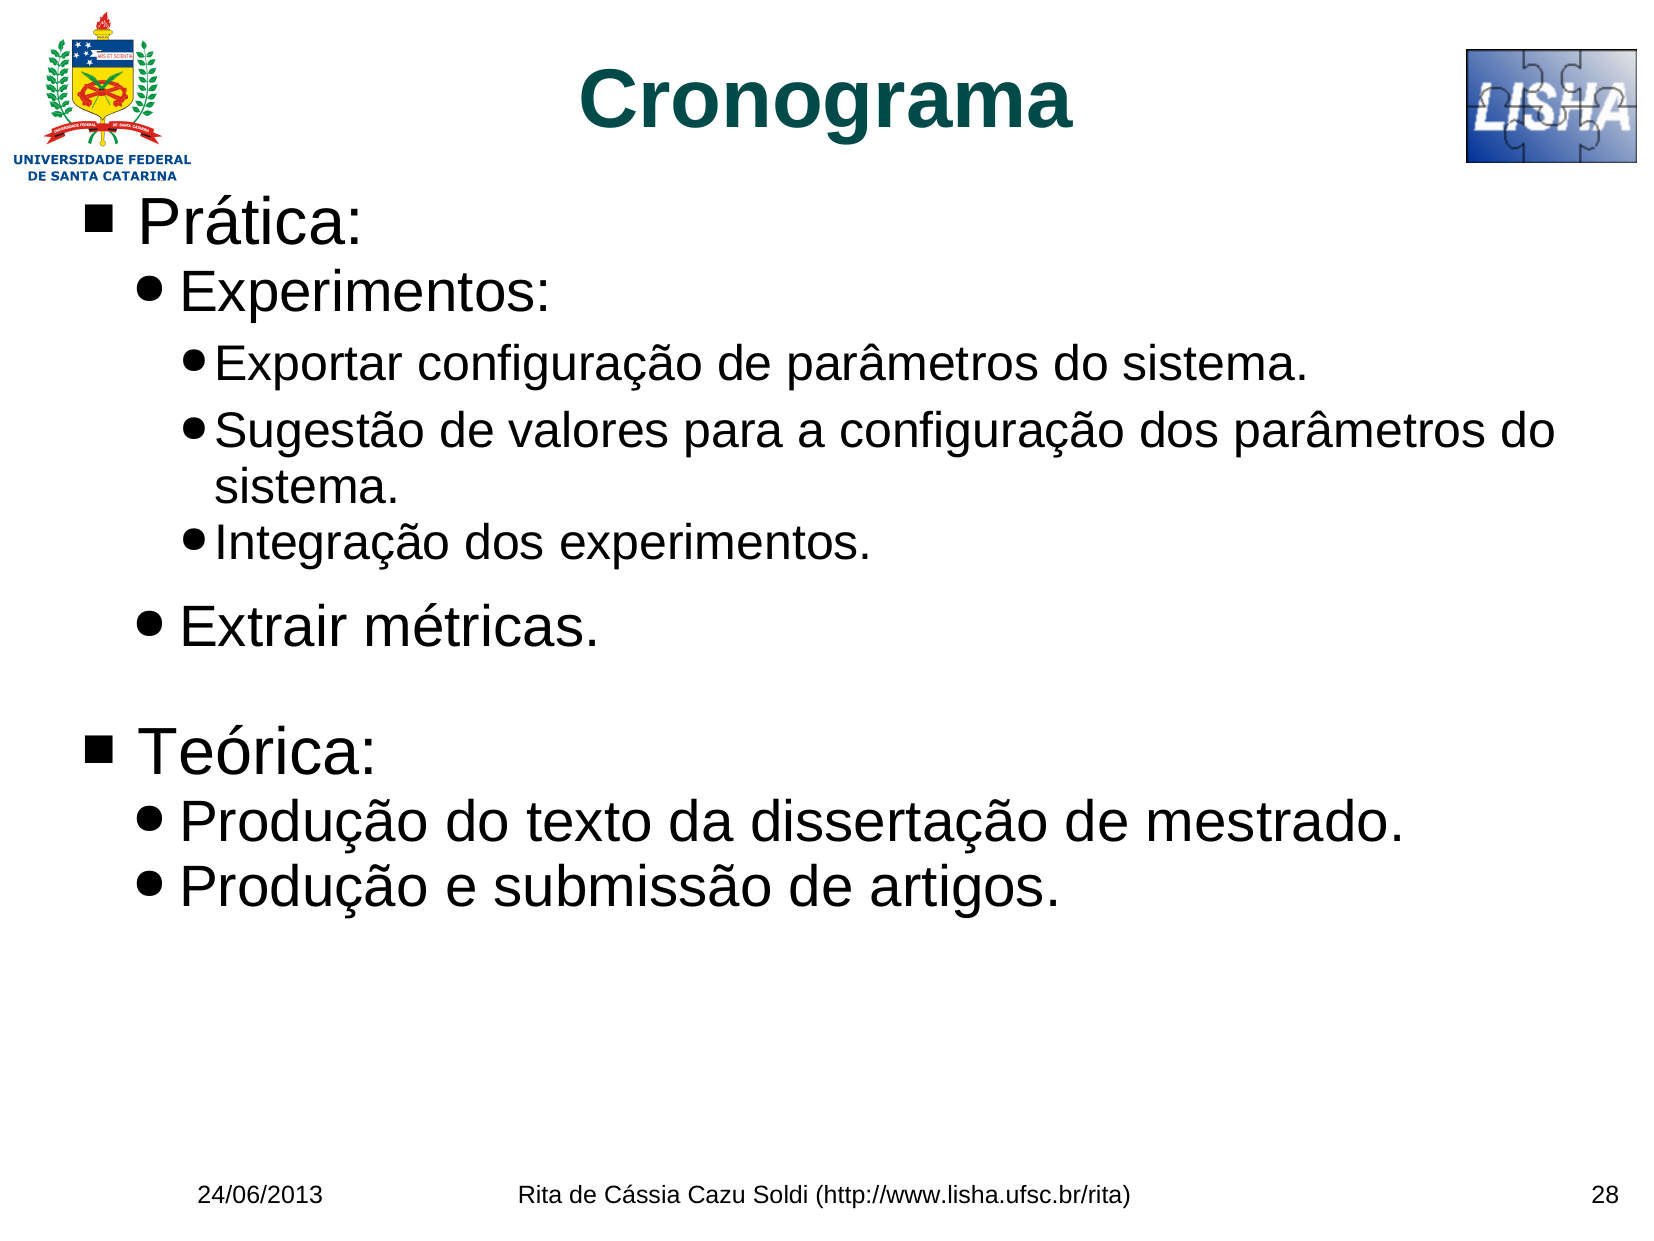

# Cronograma
Prática:
Experimentos:
Exportar configuração de parâmetros do sistema.
Sugestão de valores para a configuração dos parâmetros do sistema.
Integração dos experimentos.
Extrair métricas.
Teórica:
Produção do texto da dissertação de mestrado.
Produção e submissão de artigos.